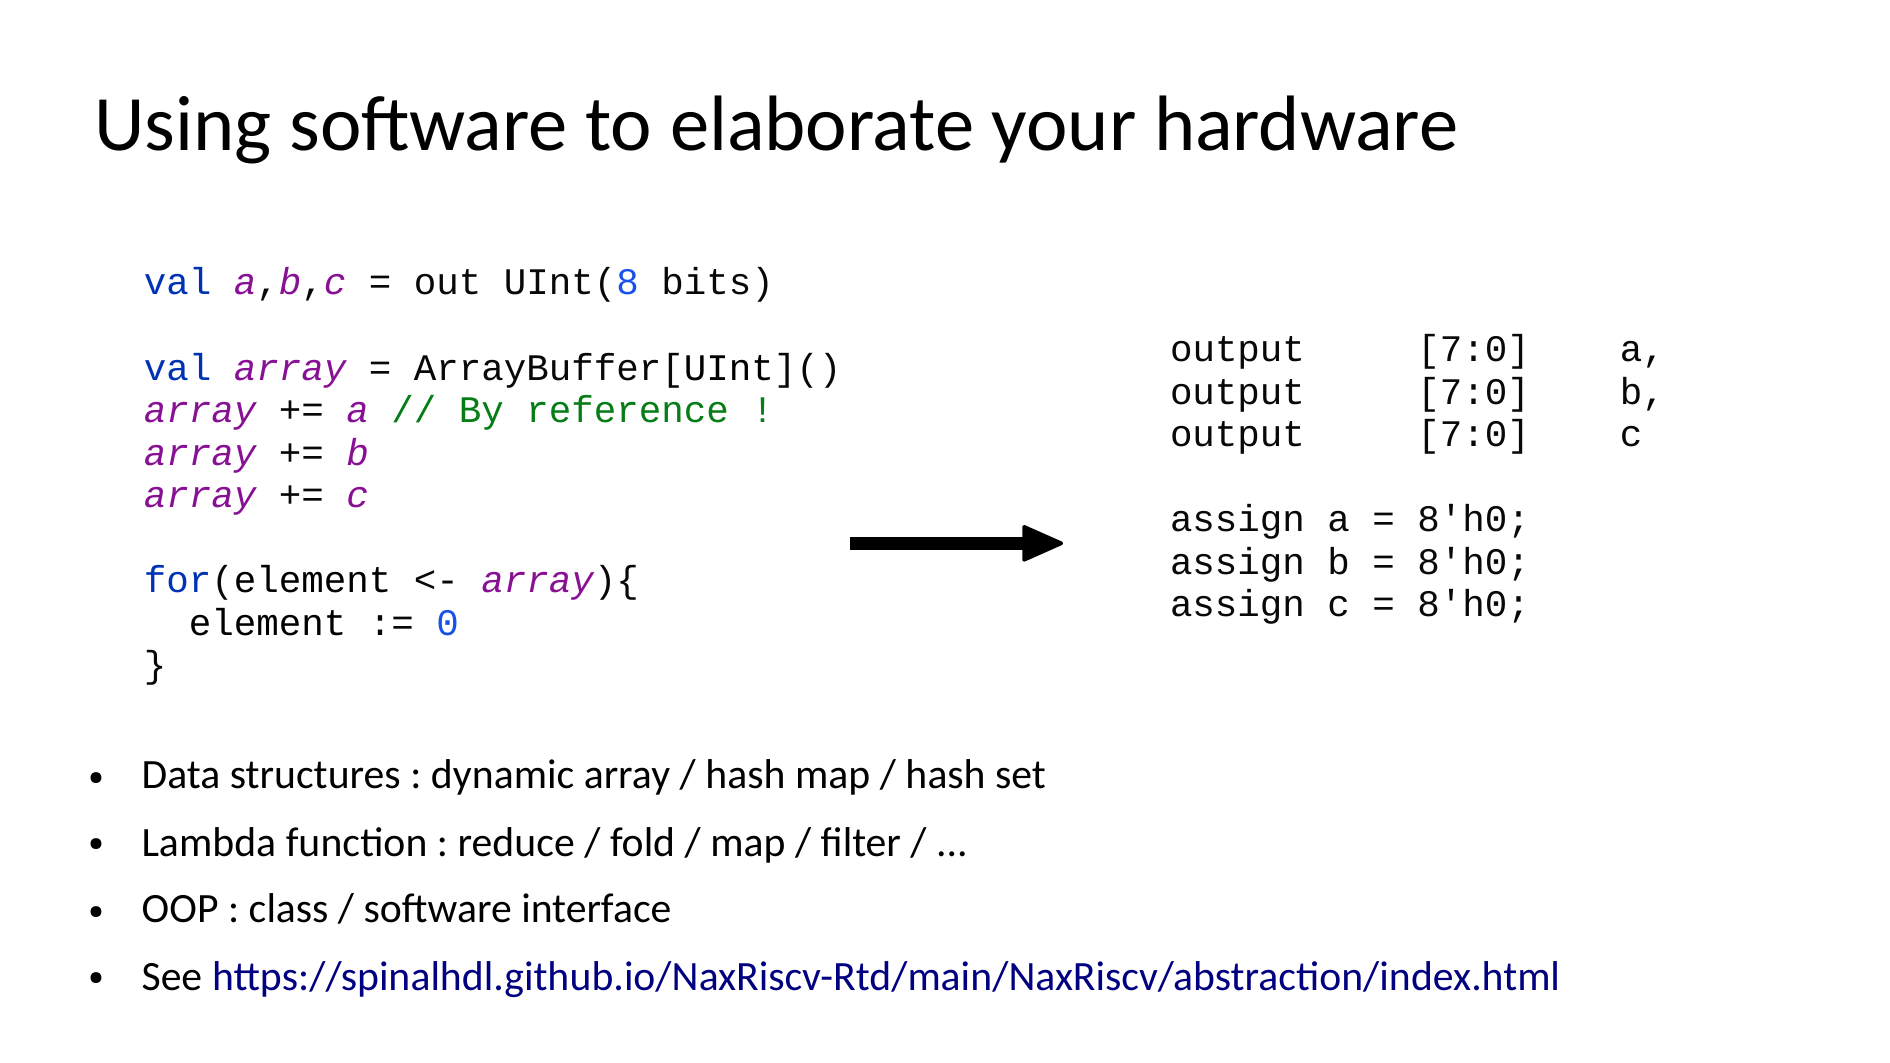

# Using software to elaborate your hardware
 val a,b,c = out UInt(8 bits)
 val array = ArrayBuffer[UInt]()
 array += a // By reference !
 array += b
 array += c
 for(element <- array){
 element := 0
 }
 output [7:0] a,
 output [7:0] b,
 output [7:0] c
 assign a = 8'h0;
 assign b = 8'h0;
 assign c = 8'h0;
Data structures : dynamic array / hash map / hash set
Lambda function : reduce / fold / map / filter / ...
OOP : class / software interface
See https://spinalhdl.github.io/NaxRiscv-Rtd/main/NaxRiscv/abstraction/index.html